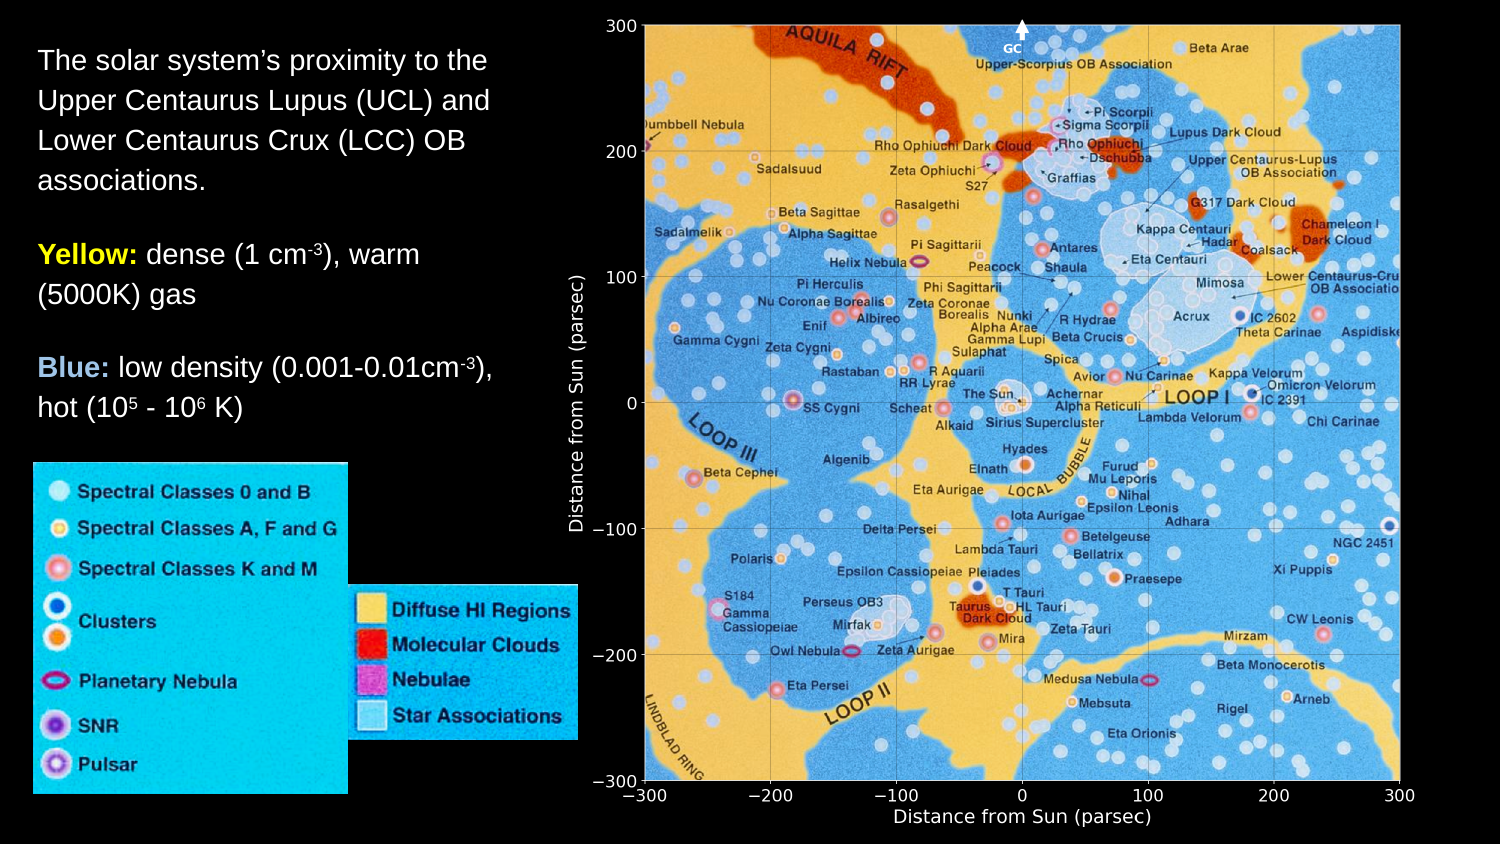

# The solar system’s proximity to the Upper Centaurus Lupus (UCL) and Lower Centaurus Crux (LCC) OB associations.
Yellow: dense (1 cm-3), warm (5000K) gas
Blue: low density (0.001-0.01cm-3), hot (105 - 106 K)